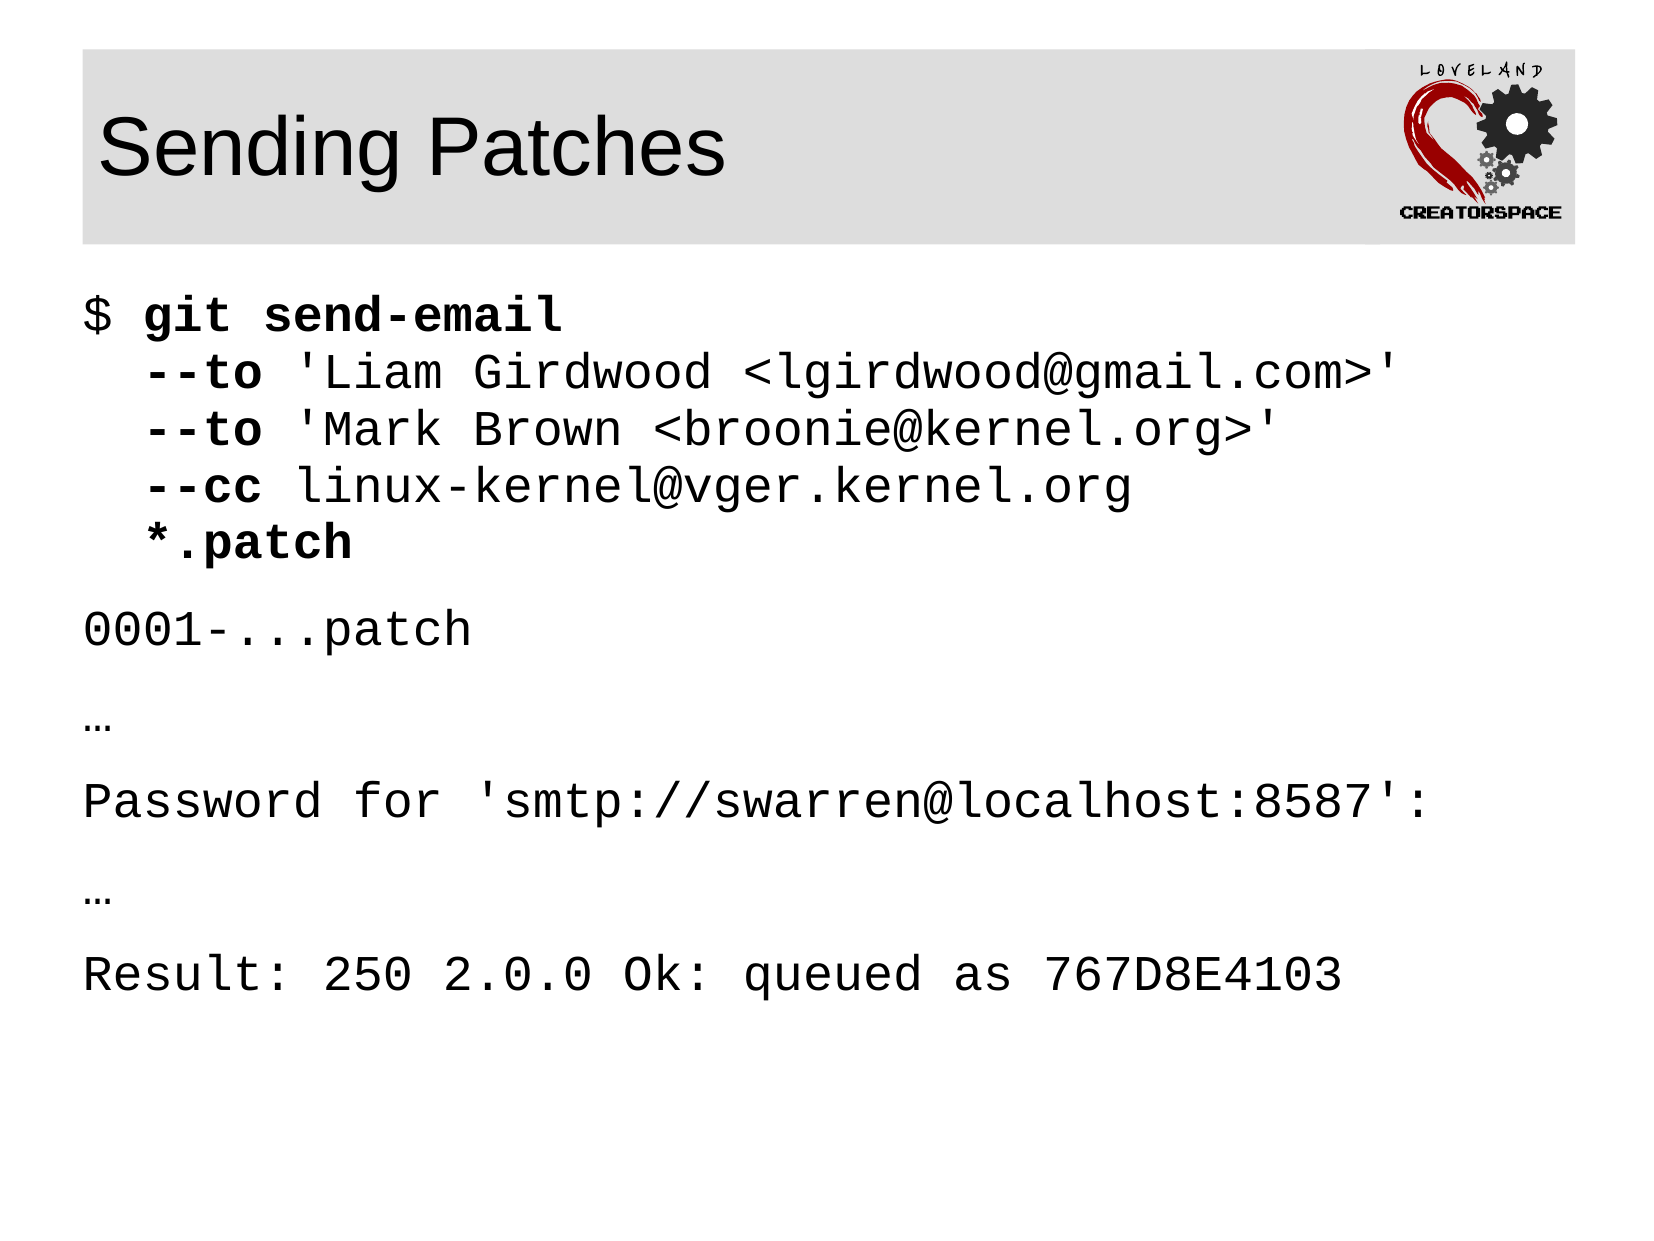

# Sending Patches
$ git send-email
 --to 'Liam Girdwood <lgirdwood@gmail.com>'
 --to 'Mark Brown <broonie@kernel.org>'
 --cc linux-kernel@vger.kernel.org
 *.patch
0001-...patch
…
Password for 'smtp://swarren@localhost:8587':
…
Result: 250 2.0.0 Ok: queued as 767D8E4103